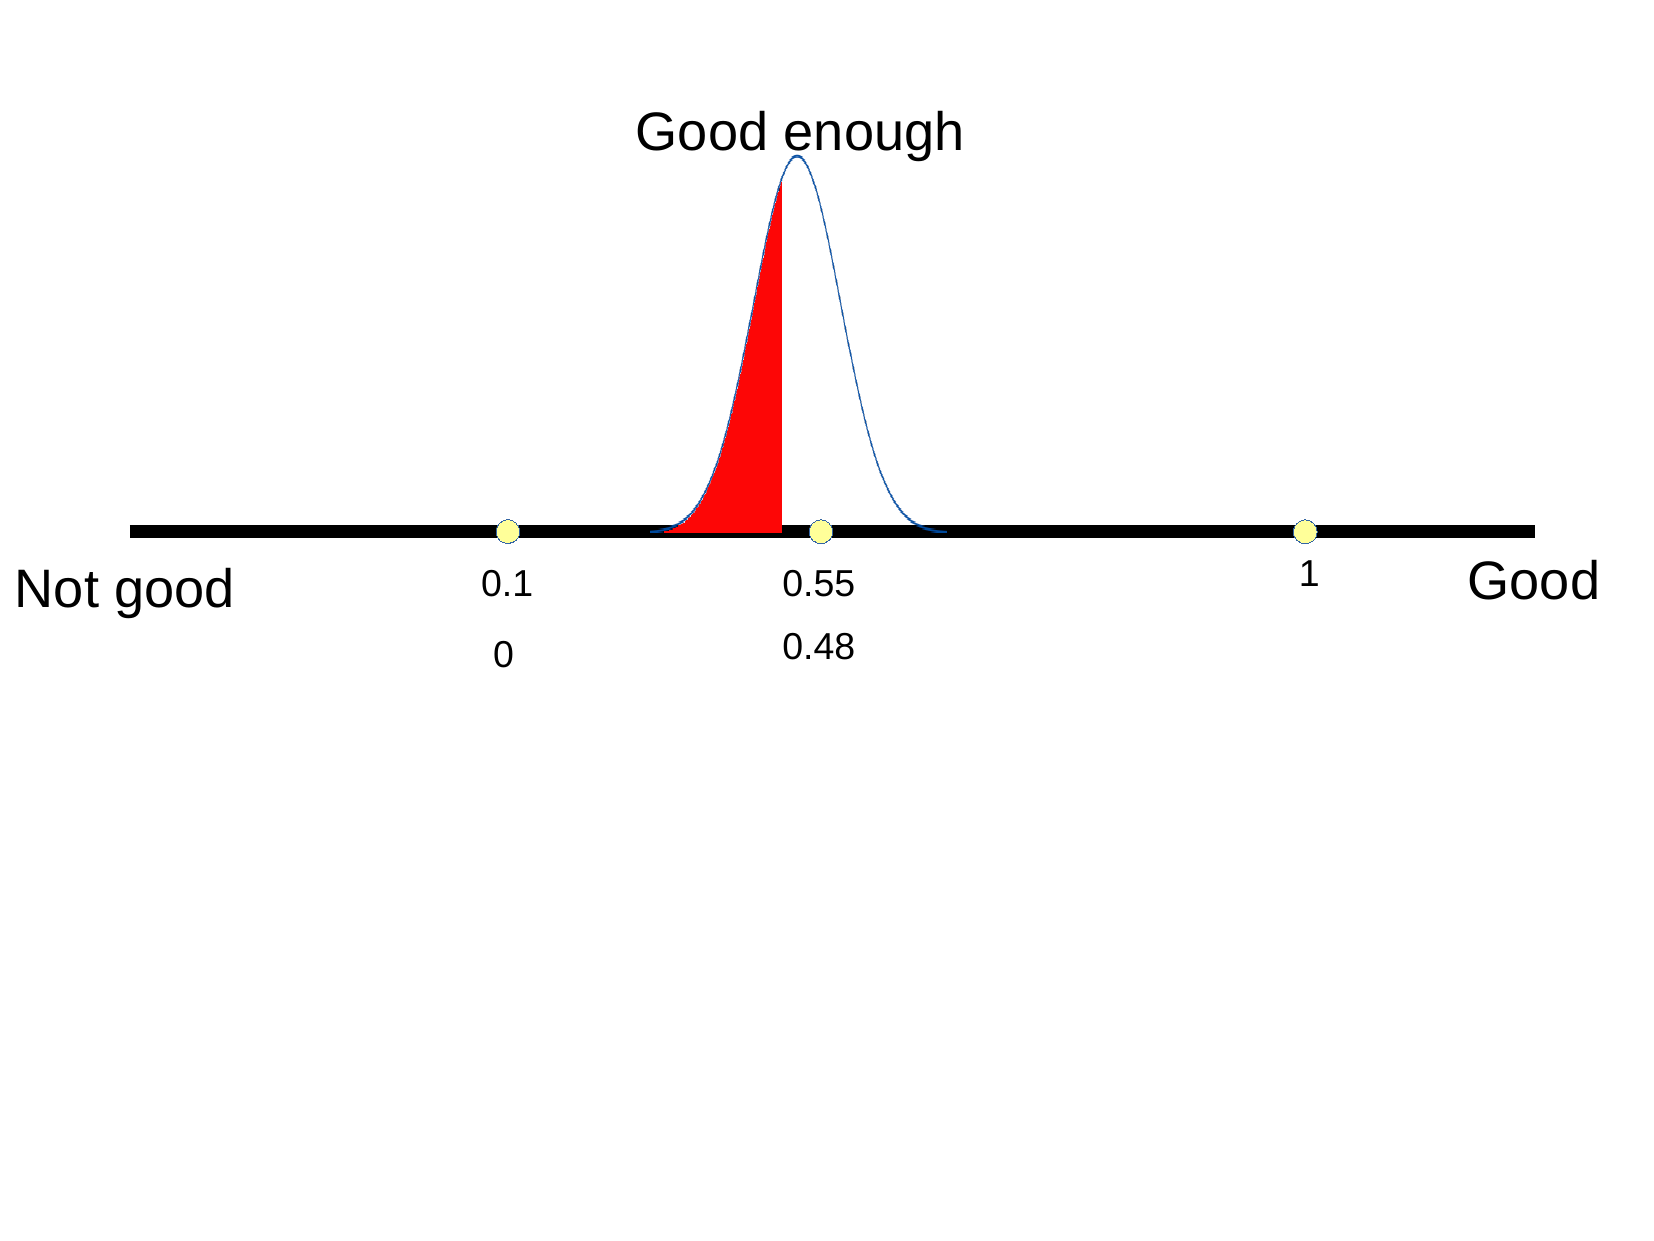

Good enough
Good
1
Not good
0.1
0.55
0.48
0